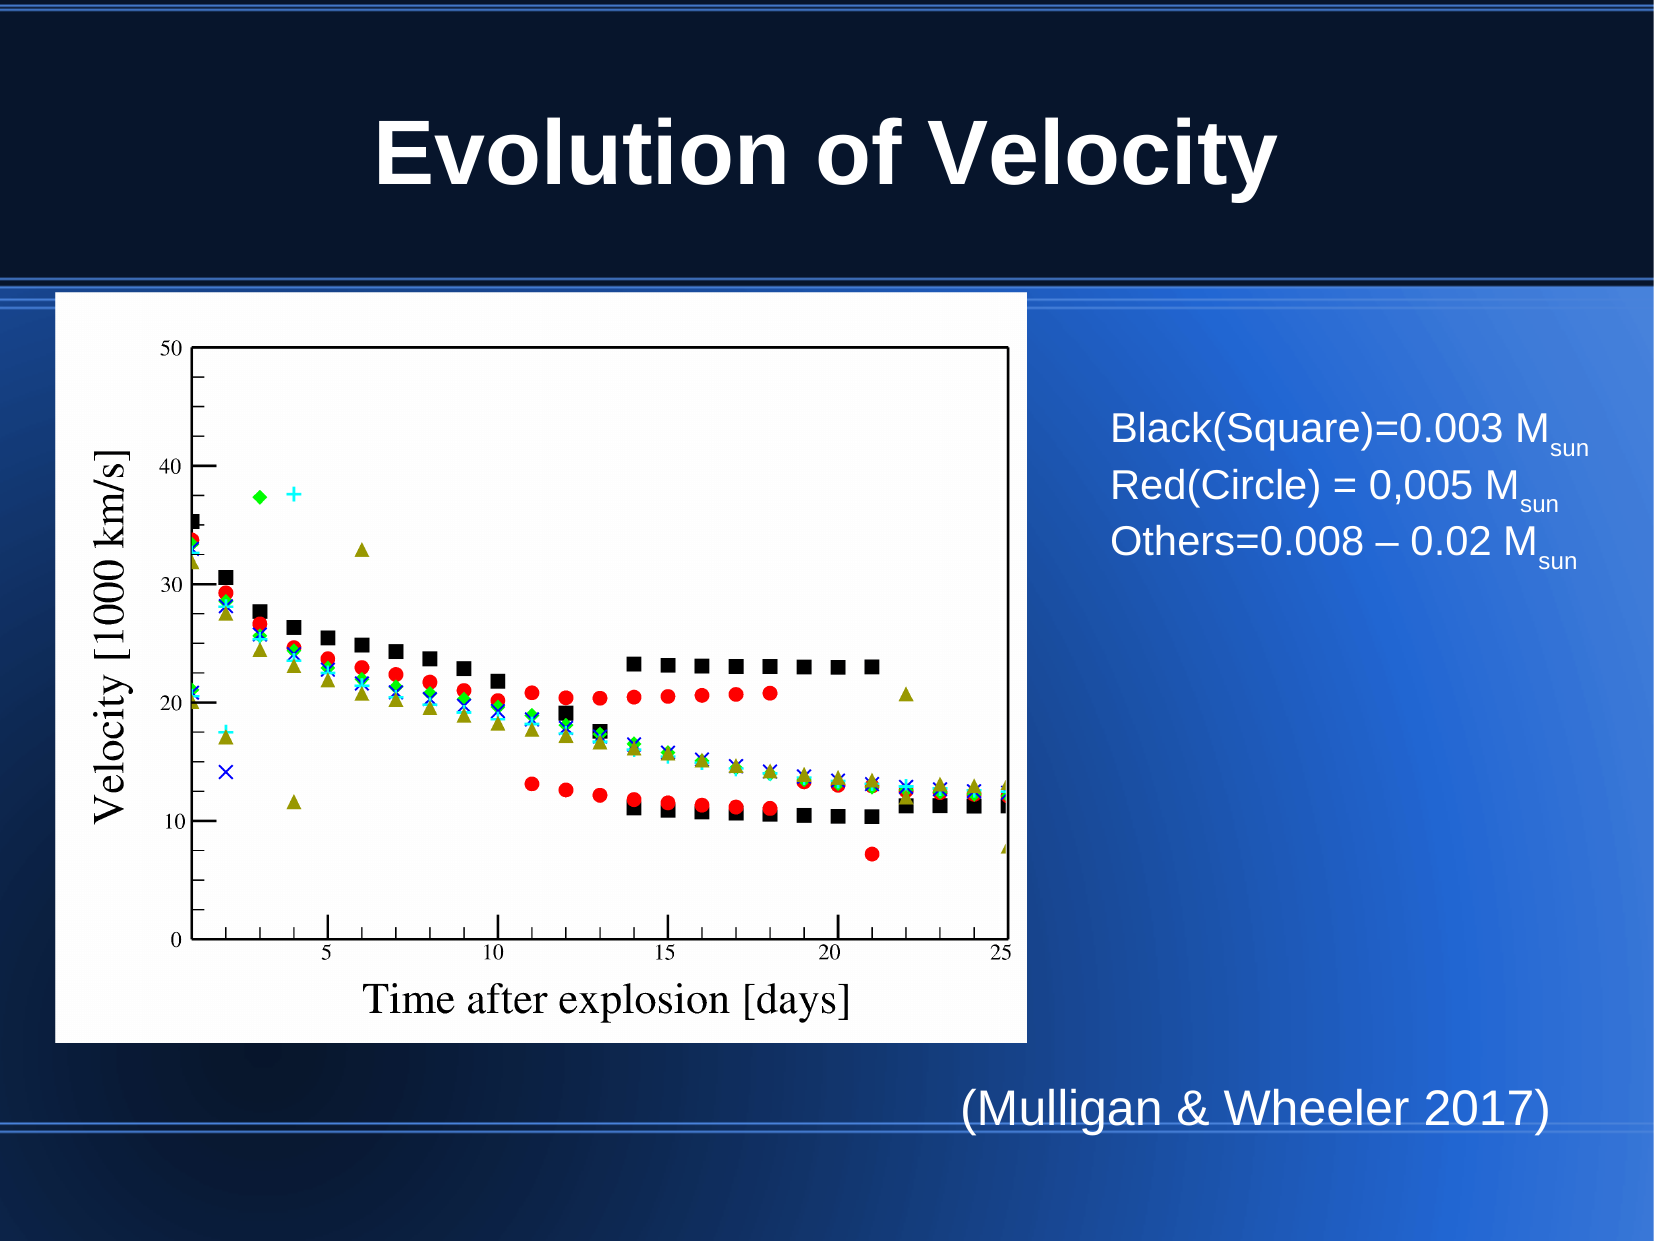

# Evolution of Velocity
Black(Square)=0.003 Msun
Red(Circle) = 0,005 Msun
Others=0.008 – 0.02 Msun
(Mulligan & Wheeler 2017)